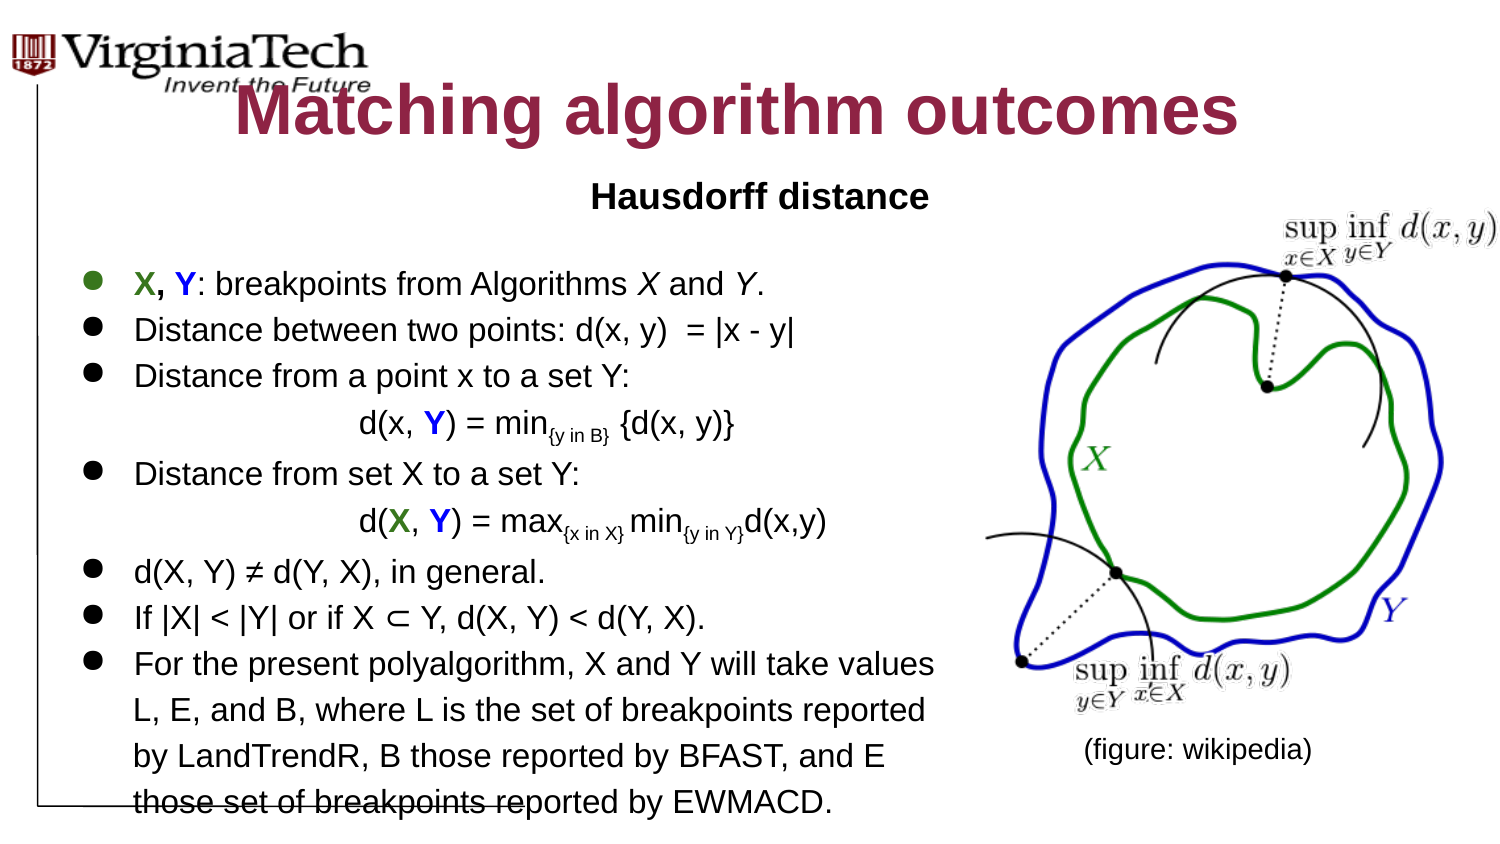

# Matching algorithm outcomes
Hausdorff distance
X, Y: breakpoints from Algorithms X and Y.
Distance between two points: d(x, y) = |x - y|
Distance from a point x to a set Y:
d(x, Y) = min{y in B} {d(x, y)}
Distance from set X to a set Y:
d(X, Y) = max{x in X} min{y in Y}d(x,y)
d(X, Y) ≠ d(Y, X), in general.
If |X| < |Y| or if X ⊂ Y, d(X, Y) < d(Y, X).
For the present polyalgorithm, X and Y will take values
 L, E, and B, where L is the set of breakpoints reported
 by LandTrendR, B those reported by BFAST, and E
 those set of breakpoints reported by EWMACD.
(figure: wikipedia)